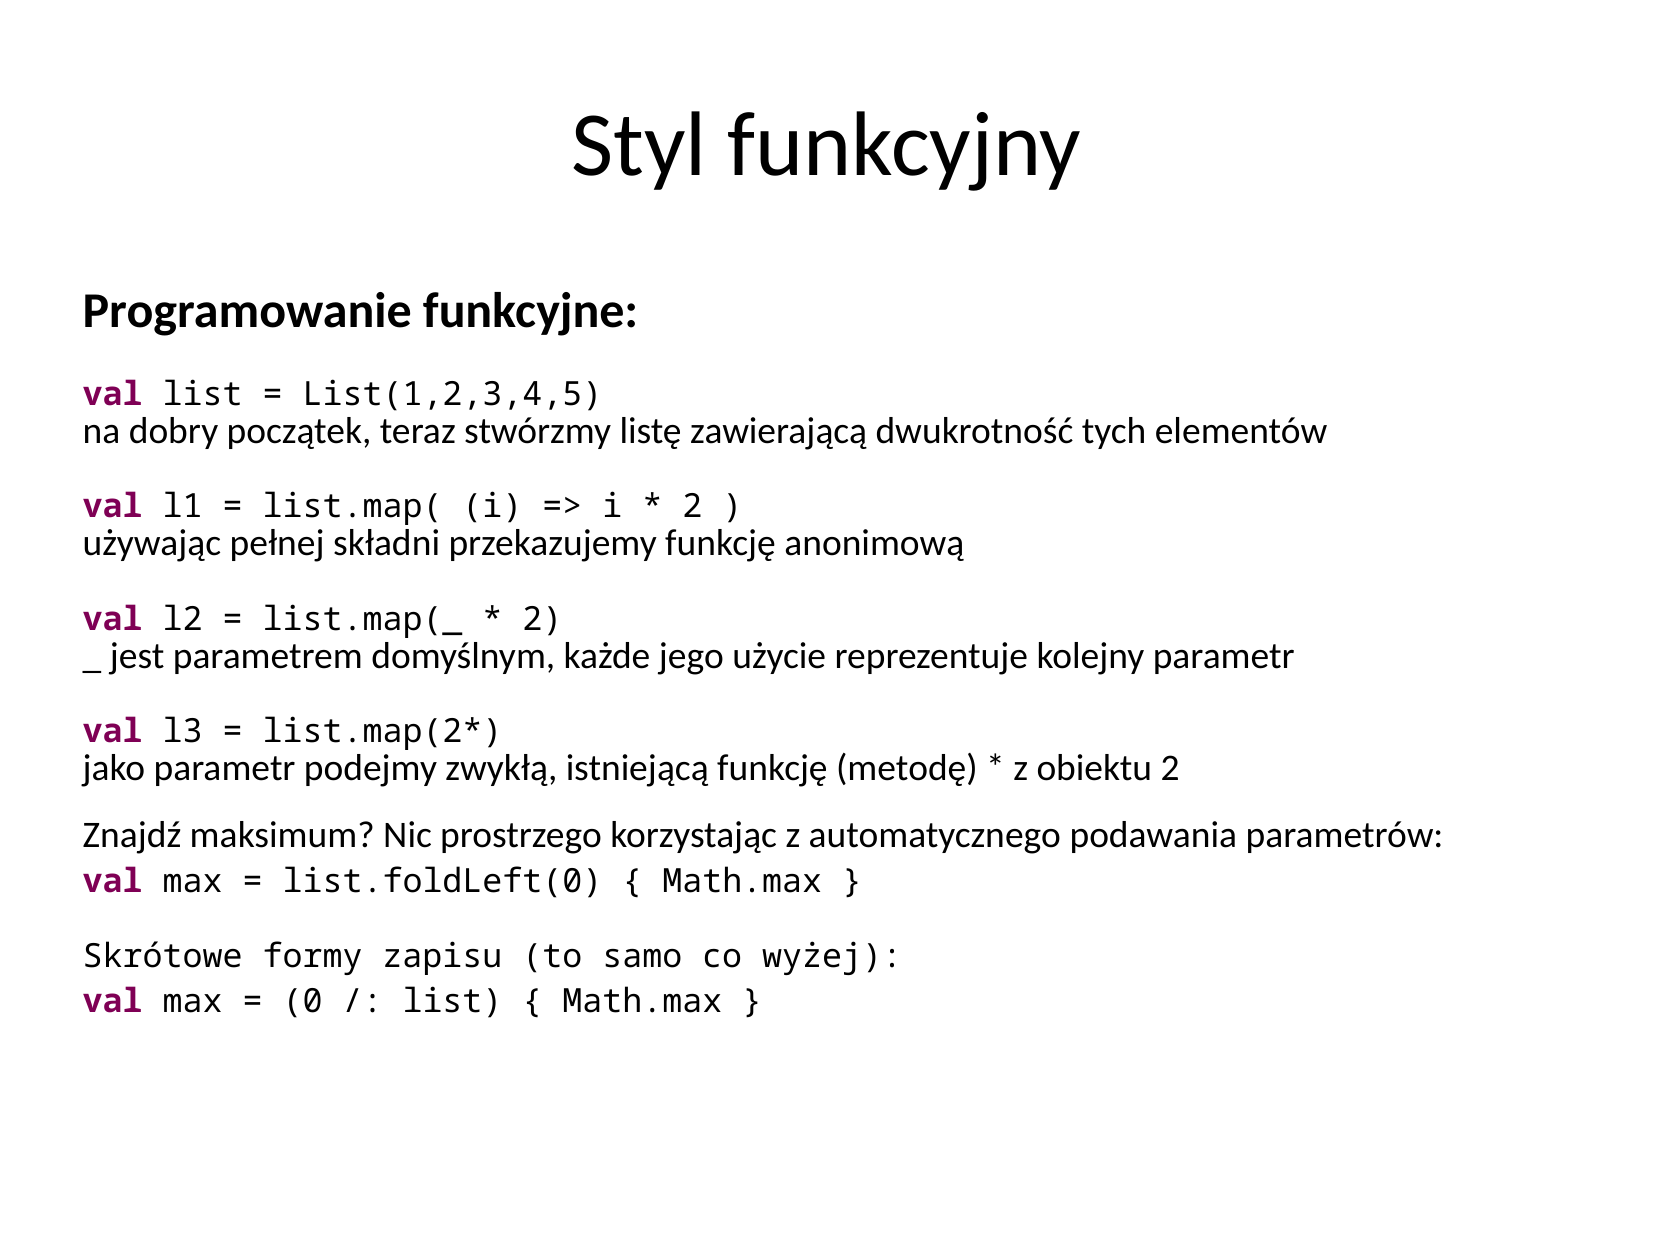

# Styl funkcyjny
Programowanie funkcyjne:
val list = List(1,2,3,4,5)
na dobry początek, teraz stwórzmy listę zawierającą dwukrotność tych elementów
val l1 = list.map( (i) => i * 2 )
używając pełnej składni przekazujemy funkcję anonimową
val l2 = list.map(_ * 2)
_ jest parametrem domyślnym, każde jego użycie reprezentuje kolejny parametr
val l3 = list.map(2*)
jako parametr podejmy zwykłą, istniejącą funkcję (metodę) * z obiektu 2
Znajdź maksimum? Nic prostrzego korzystając z automatycznego podawania parametrów:
val max = list.foldLeft(0) { Math.max }
Skrótowe formy zapisu (to samo co wyżej):
val max = (0 /: list) { Math.max }